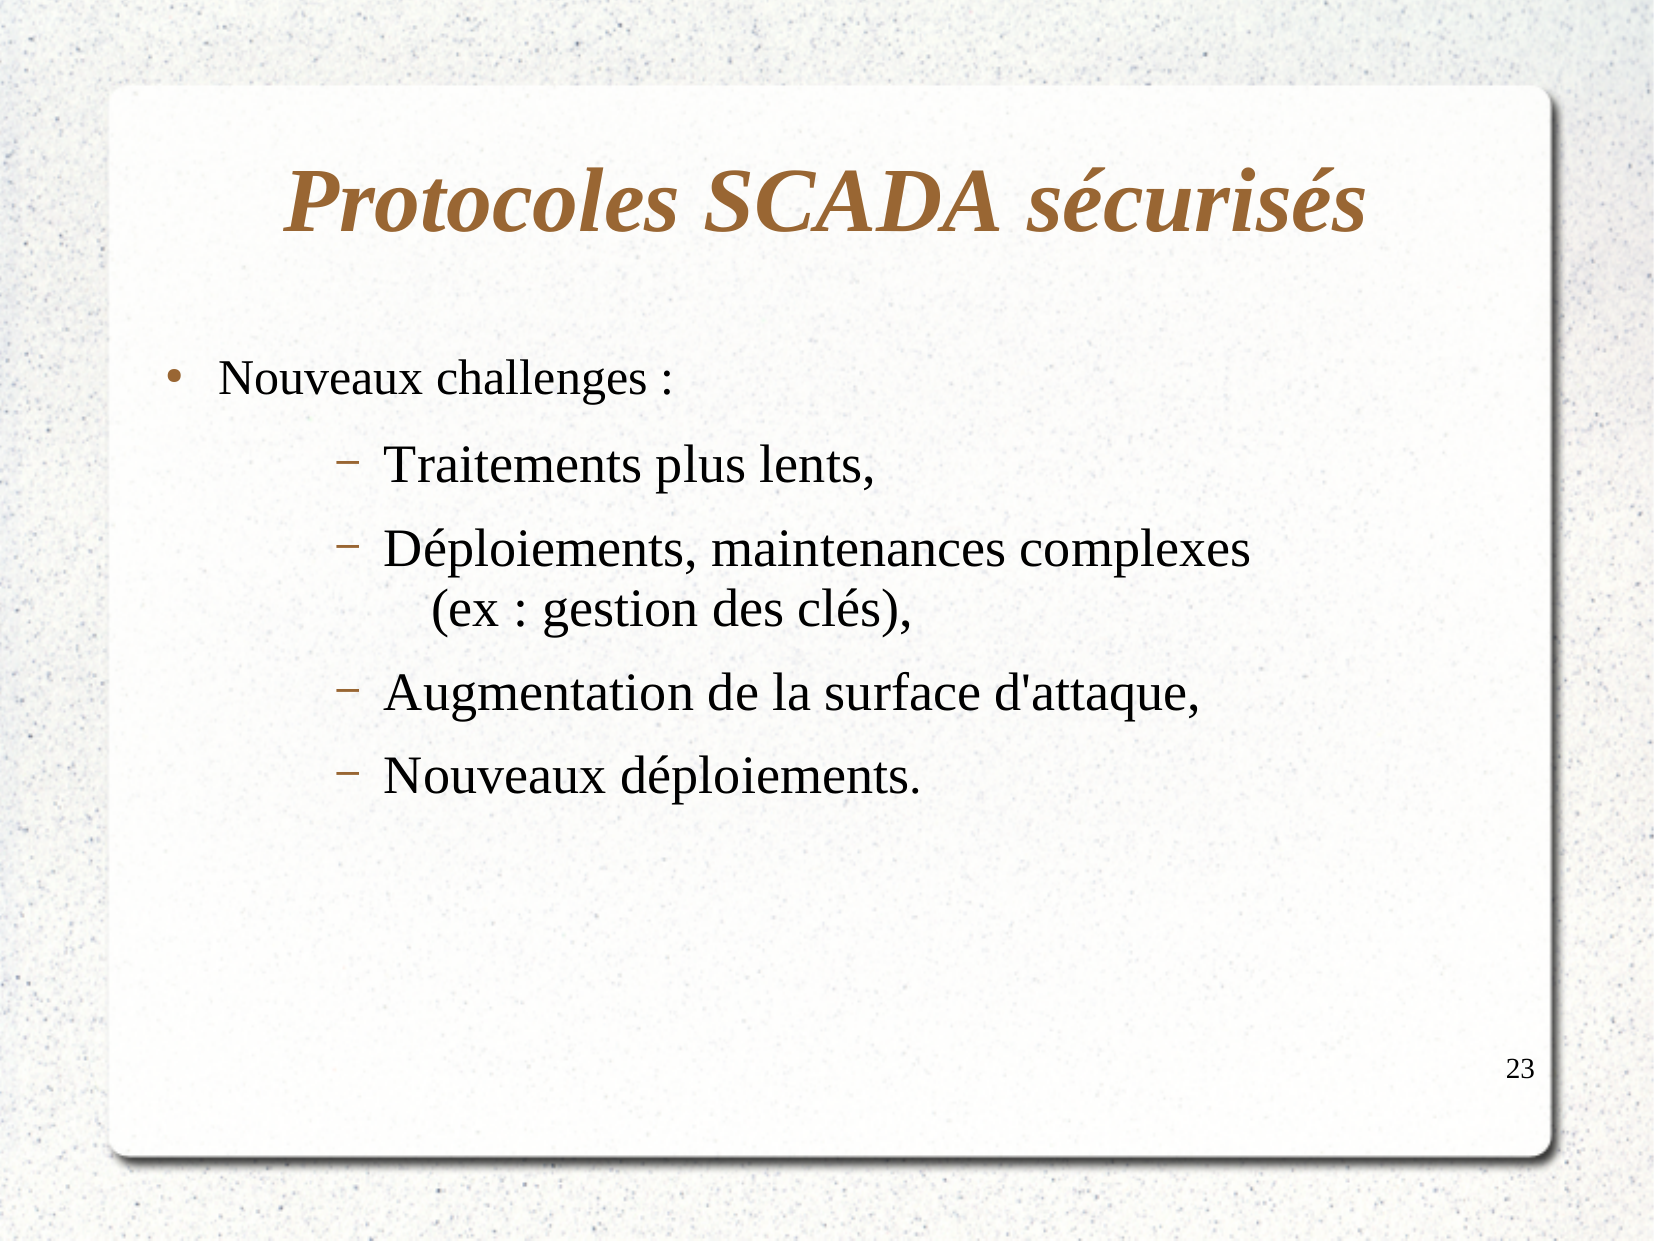

# Protocoles SCADA sécurisés
Nouveaux challenges :
Traitements plus lents,
Déploiements, maintenances complexes
(ex : gestion des clés),
Augmentation de la surface d'attaque,
Nouveaux déploiements.
23